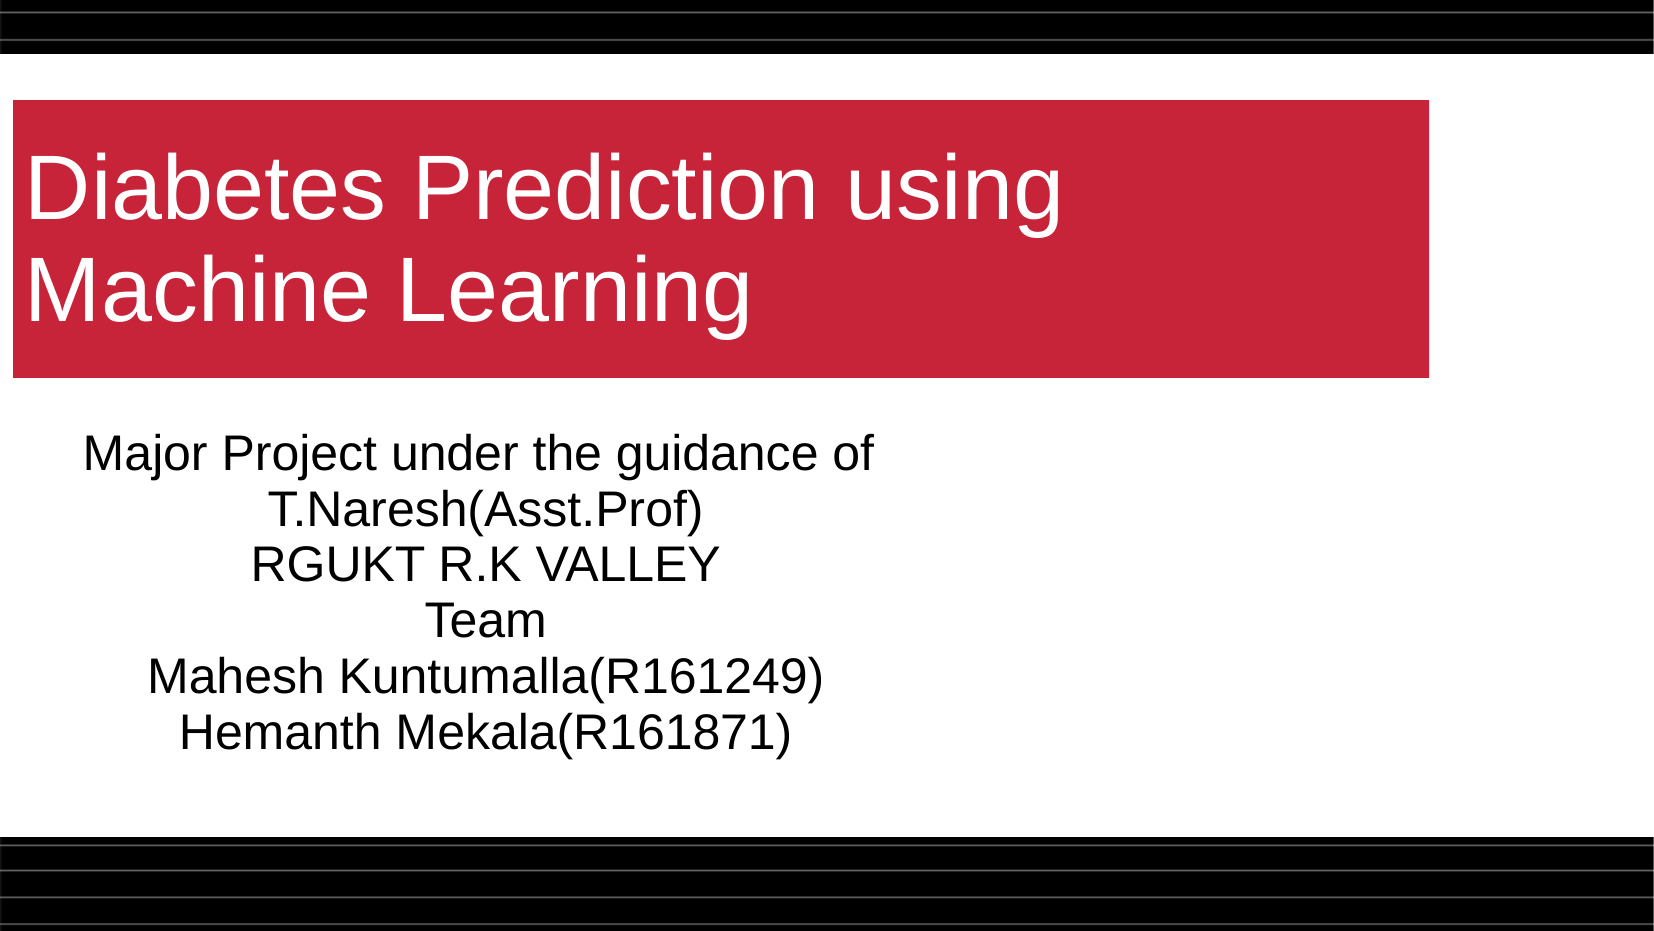

# Diabetes Prediction using Machine Learning
Major Project under the guidance of T.Naresh(Asst.Prof)
RGUKT R.K VALLEY
Team
Mahesh Kuntumalla(R161249)
Hemanth Mekala(R161871)